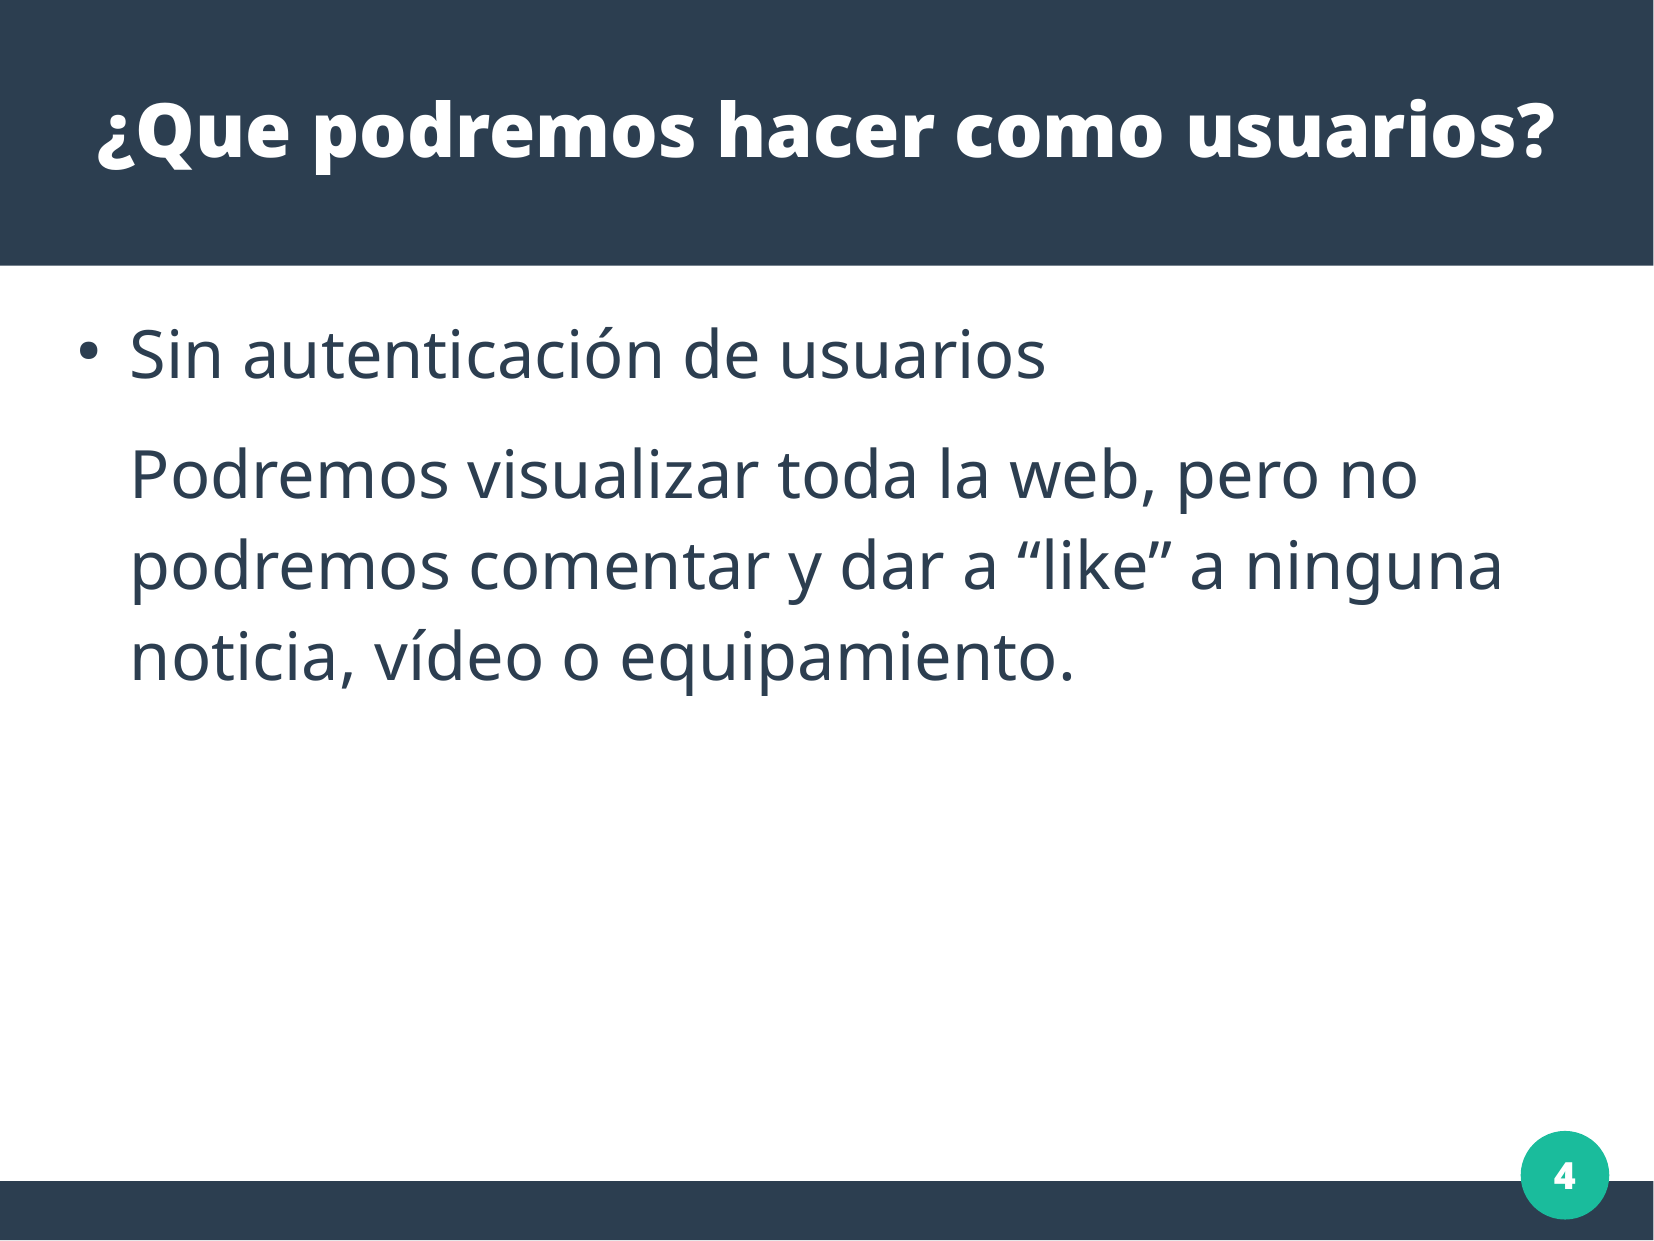

# ¿Que podremos hacer como usuarios?
Sin autenticación de usuarios
Podremos visualizar toda la web, pero no podremos comentar y dar a “like” a ninguna noticia, vídeo o equipamiento.
4